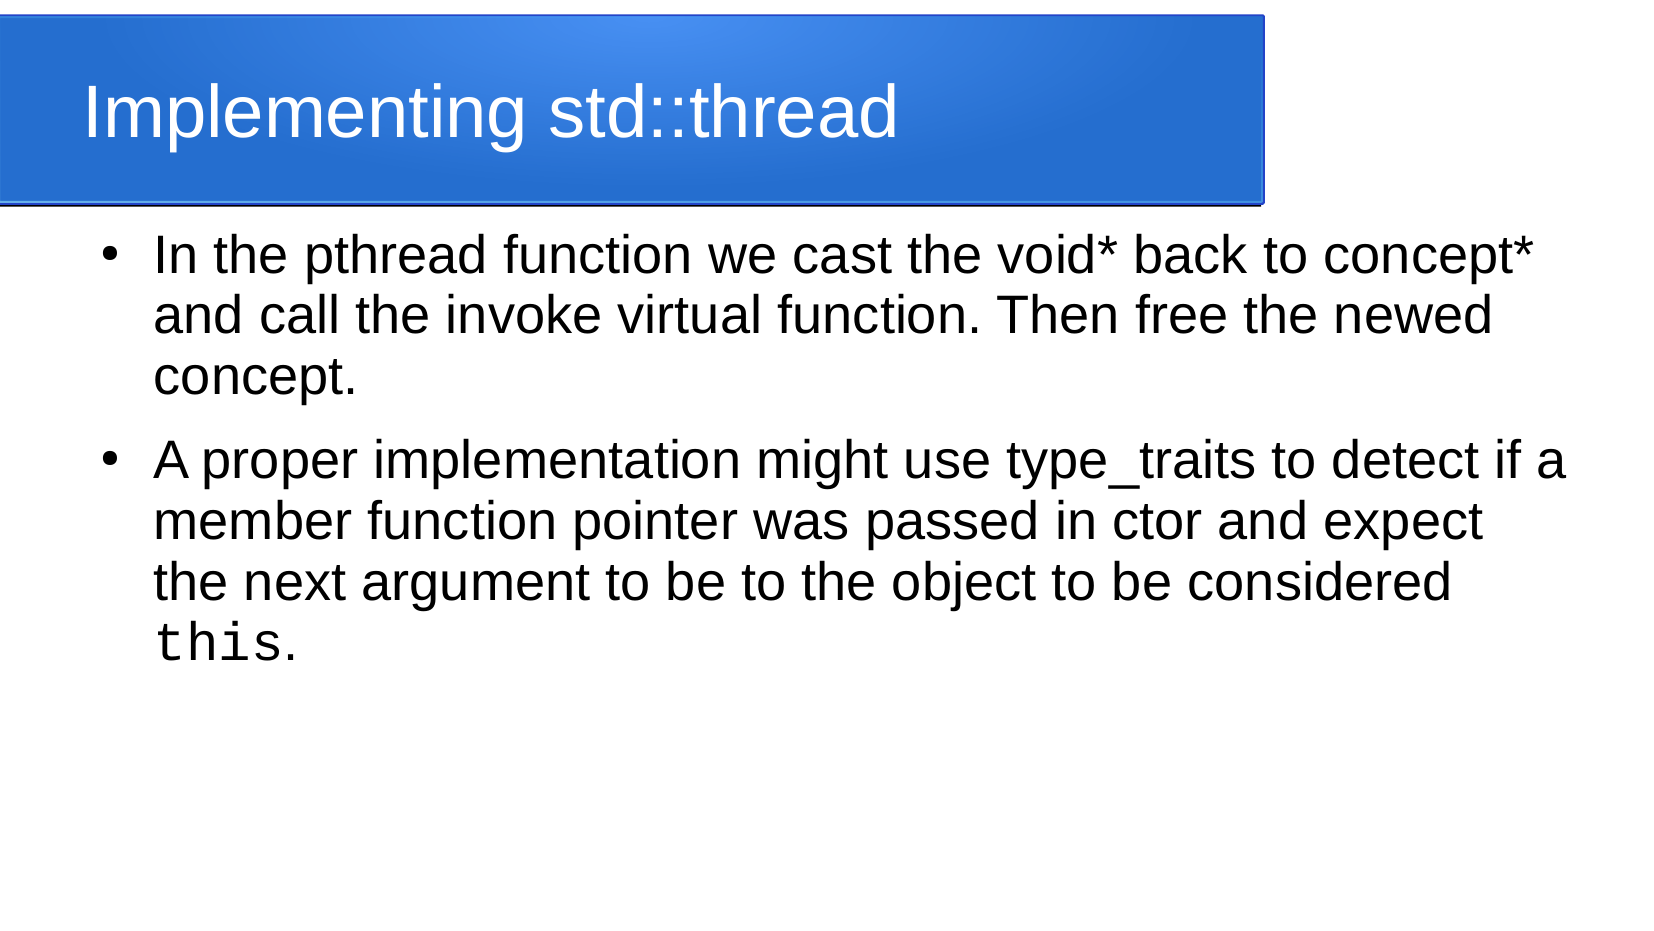

# Implementing std::thread
In the pthread function we cast the void* back to concept* and call the invoke virtual function. Then free the newed concept.
A proper implementation might use type_traits to detect if a member function pointer was passed in ctor and expect the next argument to be to the object to be considered this.